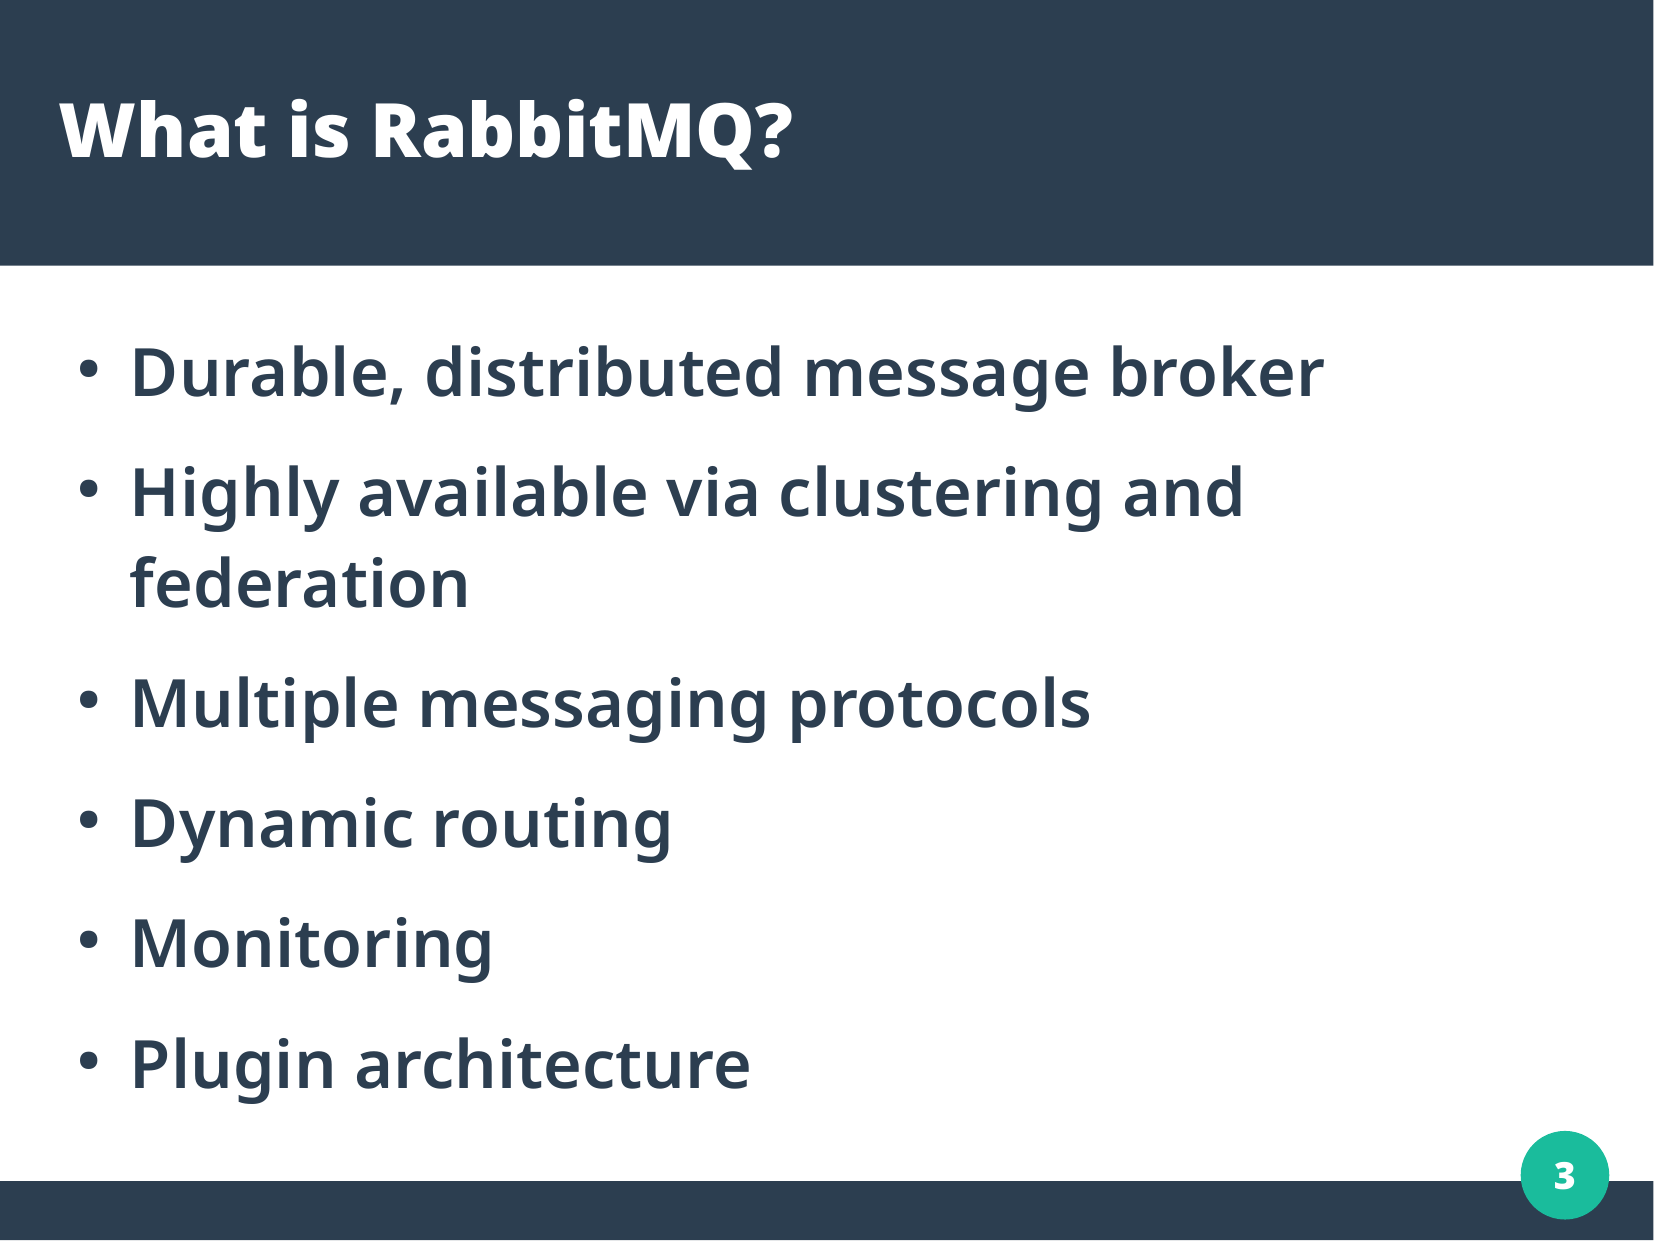

# What is RabbitMQ?
Durable, distributed message broker
Highly available via clustering and federation
Multiple messaging protocols
Dynamic routing
Monitoring
Plugin architecture
3